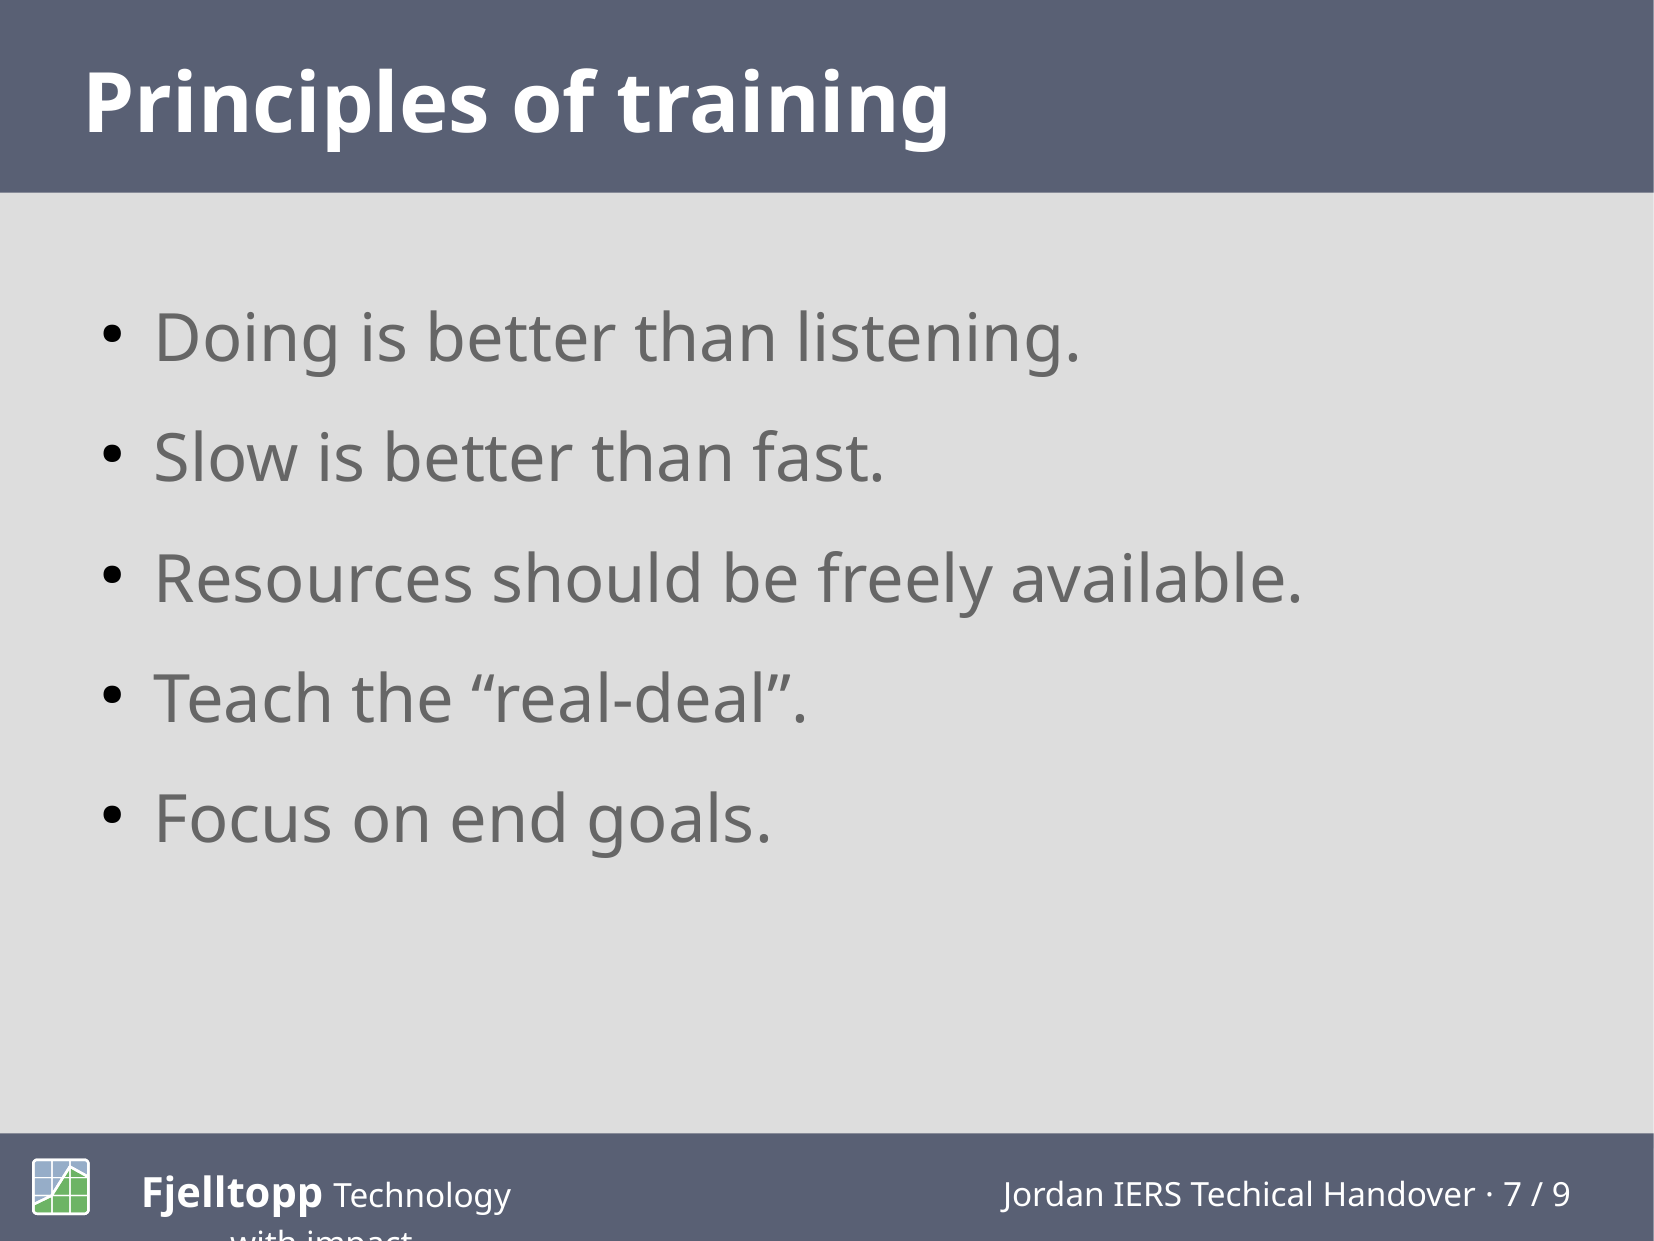

# Principles of training
Doing is better than listening.
Slow is better than fast.
Resources should be freely available.
Teach the “real-deal”.
Focus on end goals.
7